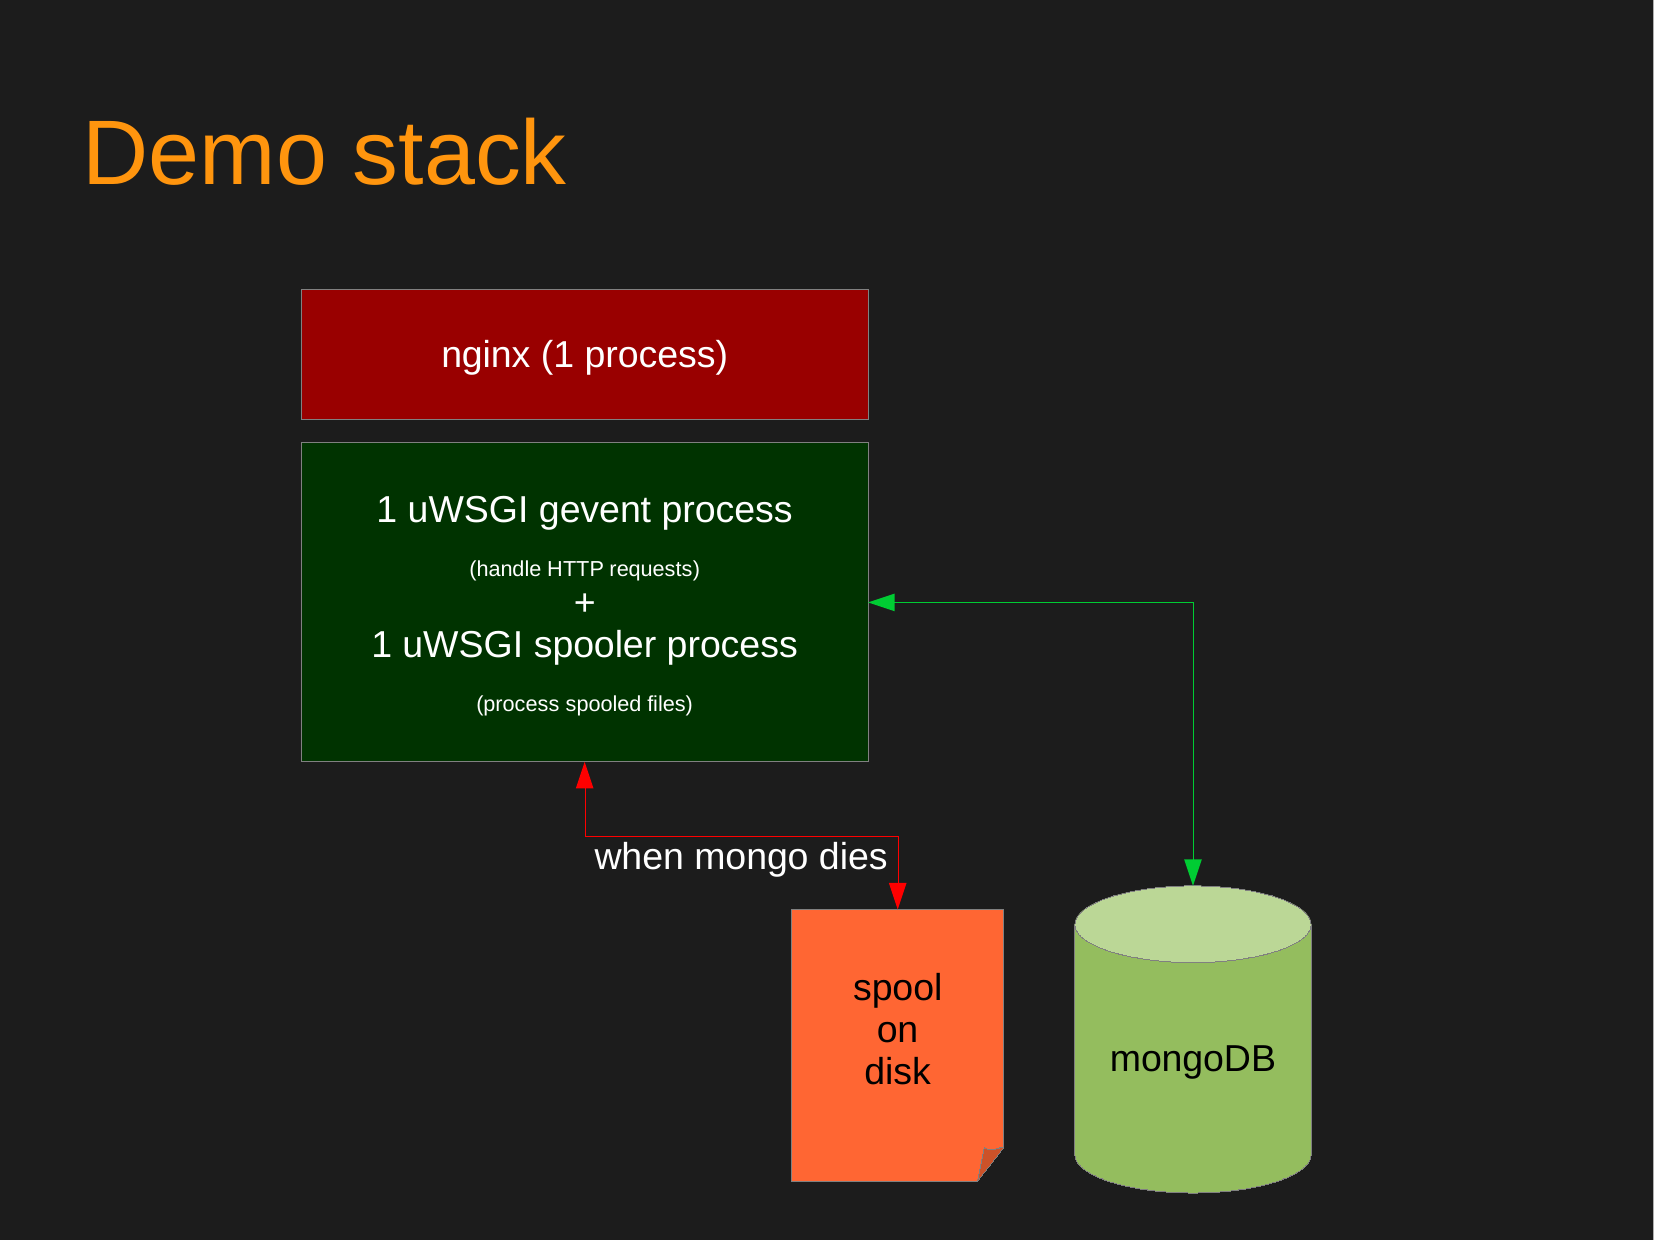

# Demo stack
nginx (1 process)
1 uWSGI gevent process
(handle HTTP requests)
+
1 uWSGI spooler process
(process spooled files)
mongoDB
spool
on
disk